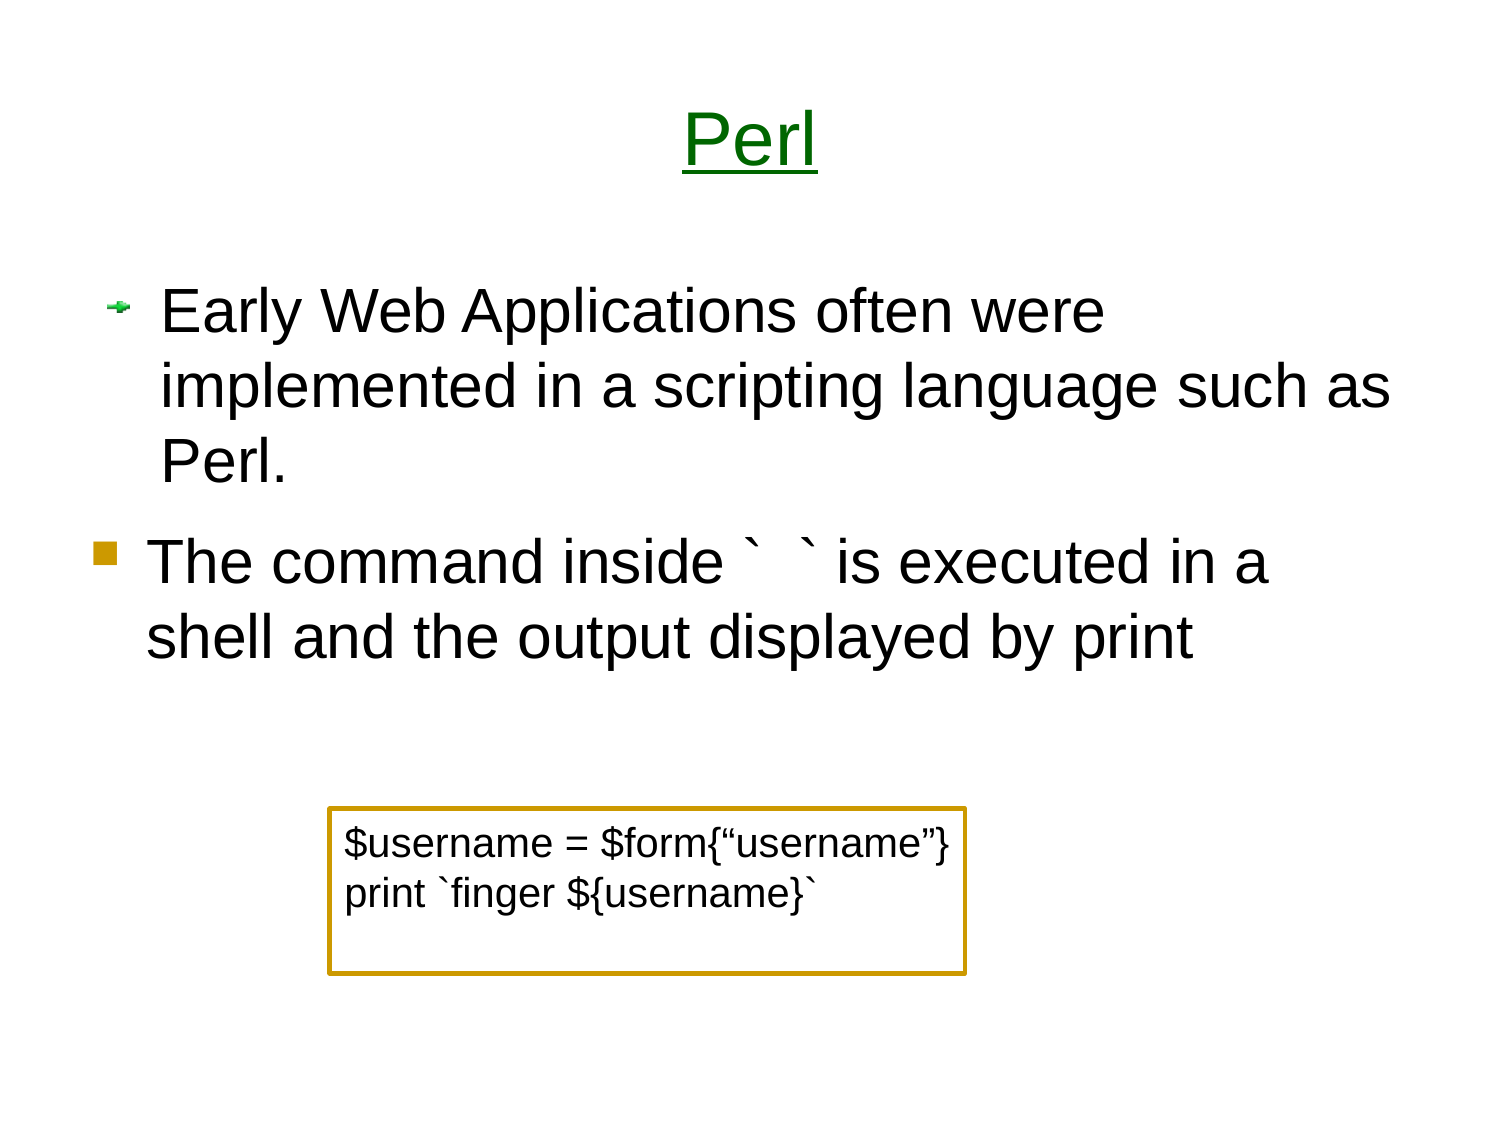

# Perl
Early Web Applications often were implemented in a scripting language such as Perl.
The command inside ` ` is executed in a shell and the output displayed by print
$username = $form{“username”}
print `finger ${username}`